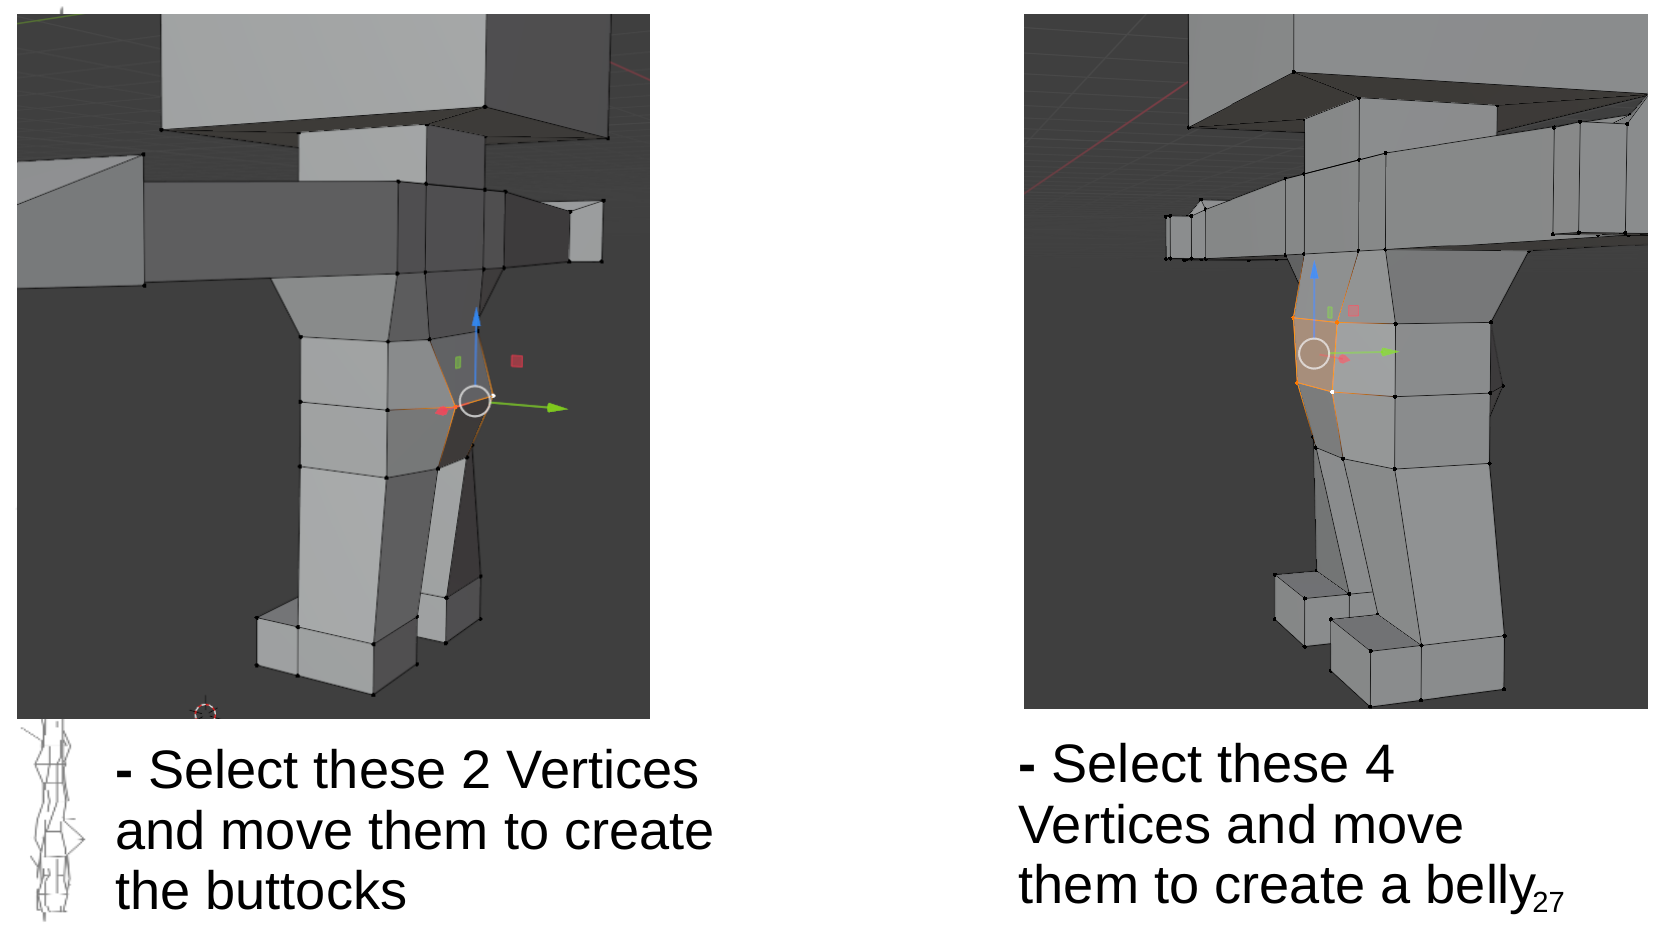

- Select these 4 Vertices and move them to create a belly
- Select these 2 Vertices and move them to create the buttocks
27